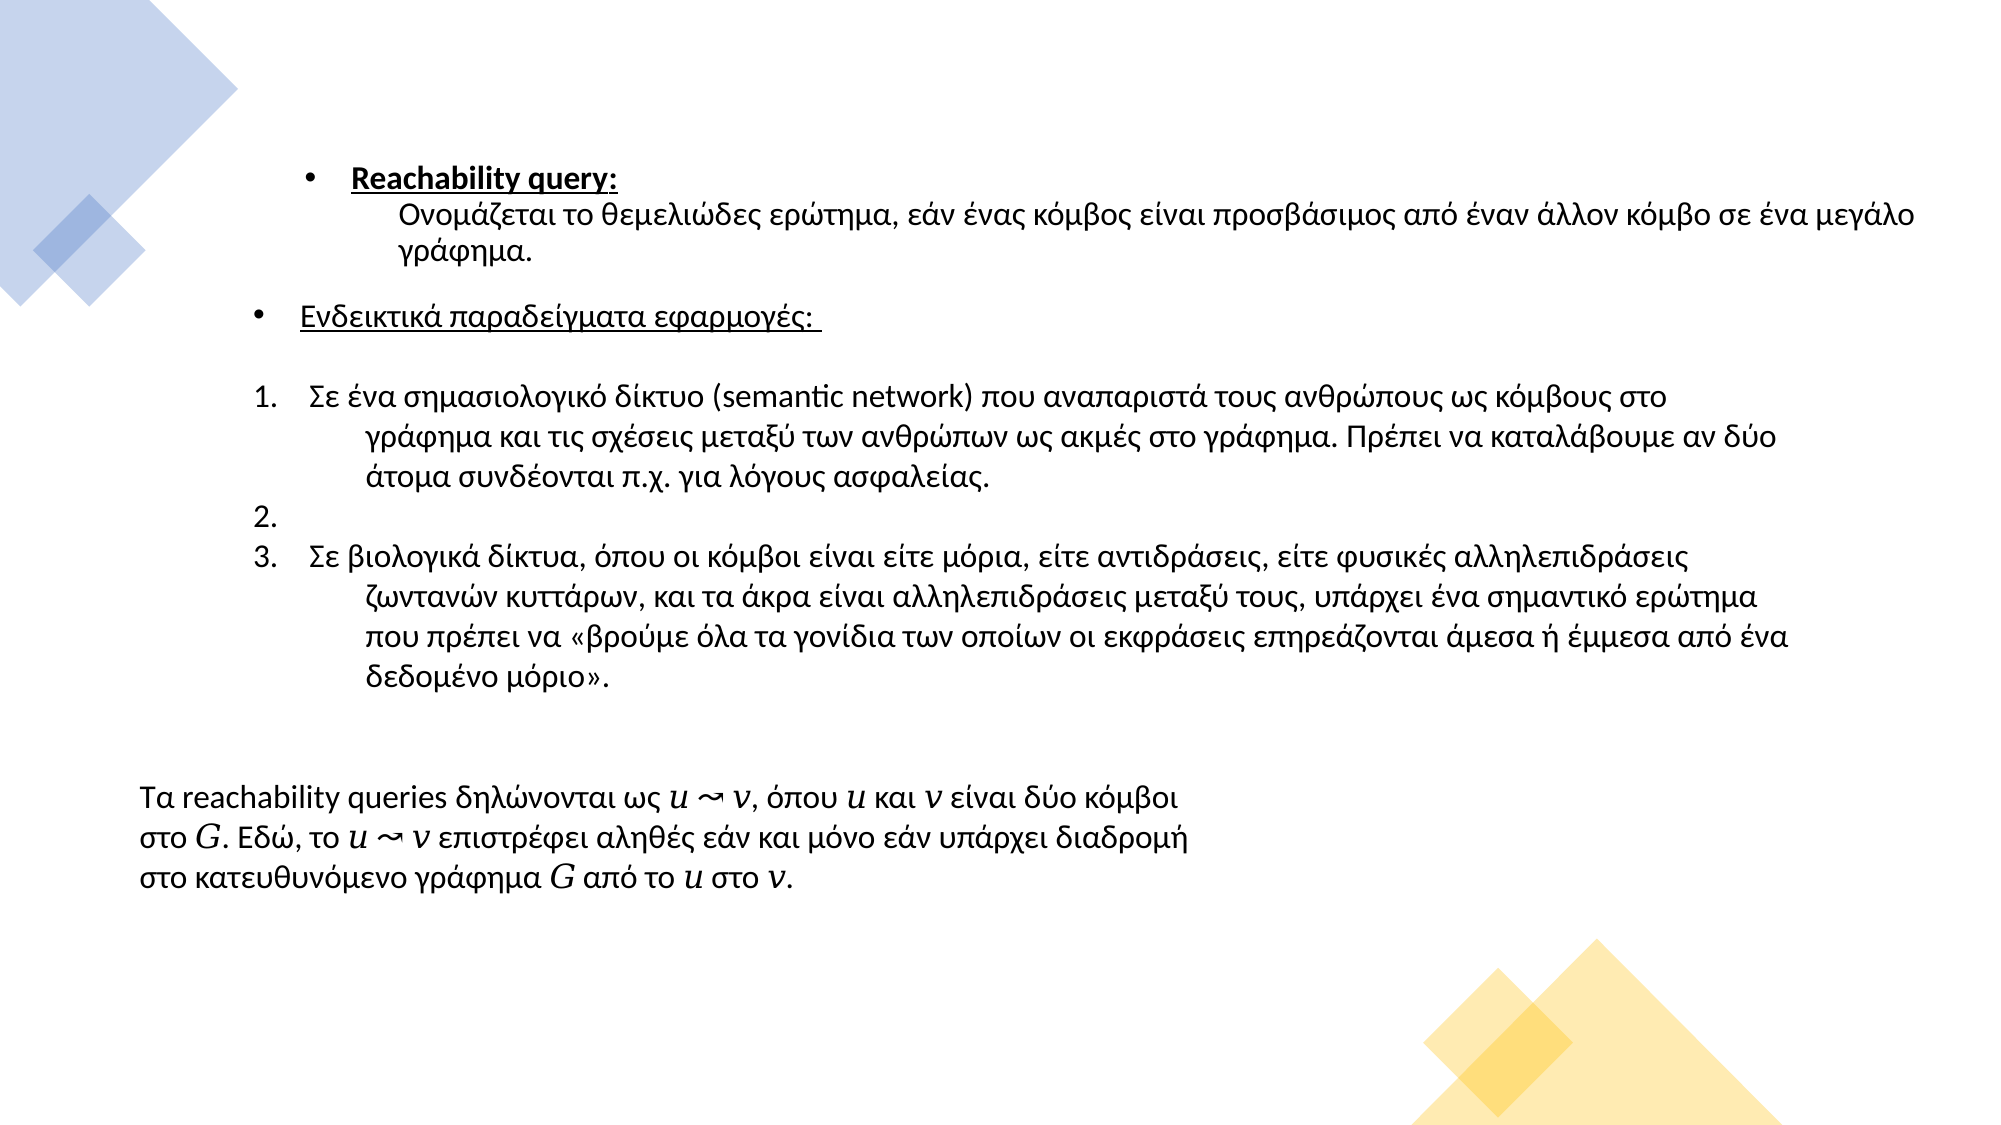

# Reachability query: Oνομάζεται το θεμελιώδες ερώτημα, εάν ένας κόμβος είναι προσβάσιμος από έναν άλλον κόμβο σε ένα μεγάλο γράφημα.
Ενδεικτικά παραδείγματα εφαρμογές:
Σε ένα σημασιολογικό δίκτυο (semantic network) που αναπαριστά τους ανθρώπους ως κόμβους στο γράφημα και τις σχέσεις μεταξύ των ανθρώπων ως ακμές στο γράφημα. Πρέπει να καταλάβουμε αν δύο άτομα συνδέονται π.χ. για λόγους ασφαλείας.
Σε βιολογικά δίκτυα, όπου οι κόμβοι είναι είτε μόρια, είτε αντιδράσεις, είτε φυσικές αλληλεπιδράσεις ζωντανών κυττάρων, και τα άκρα είναι αλληλεπιδράσεις μεταξύ τους, υπάρχει ένα σημαντικό ερώτημα που πρέπει να «βρούμε όλα τα γονίδια των οποίων οι εκφράσεις επηρεάζονται άμεσα ή έμμεσα από ένα δεδομένο μόριο».
Τα reachability queries δηλώνονται ως 𝑢 ↝ 𝑣, όπου 𝑢 και 𝑣 είναι δύο κόμβοι στο 𝐺. Εδώ, το 𝑢 ↝ 𝑣 επιστρέφει αληθές εάν και μόνο εάν υπάρχει διαδρομή στο κατευθυνόμενο γράφημα 𝐺 από το 𝑢 στο 𝑣.